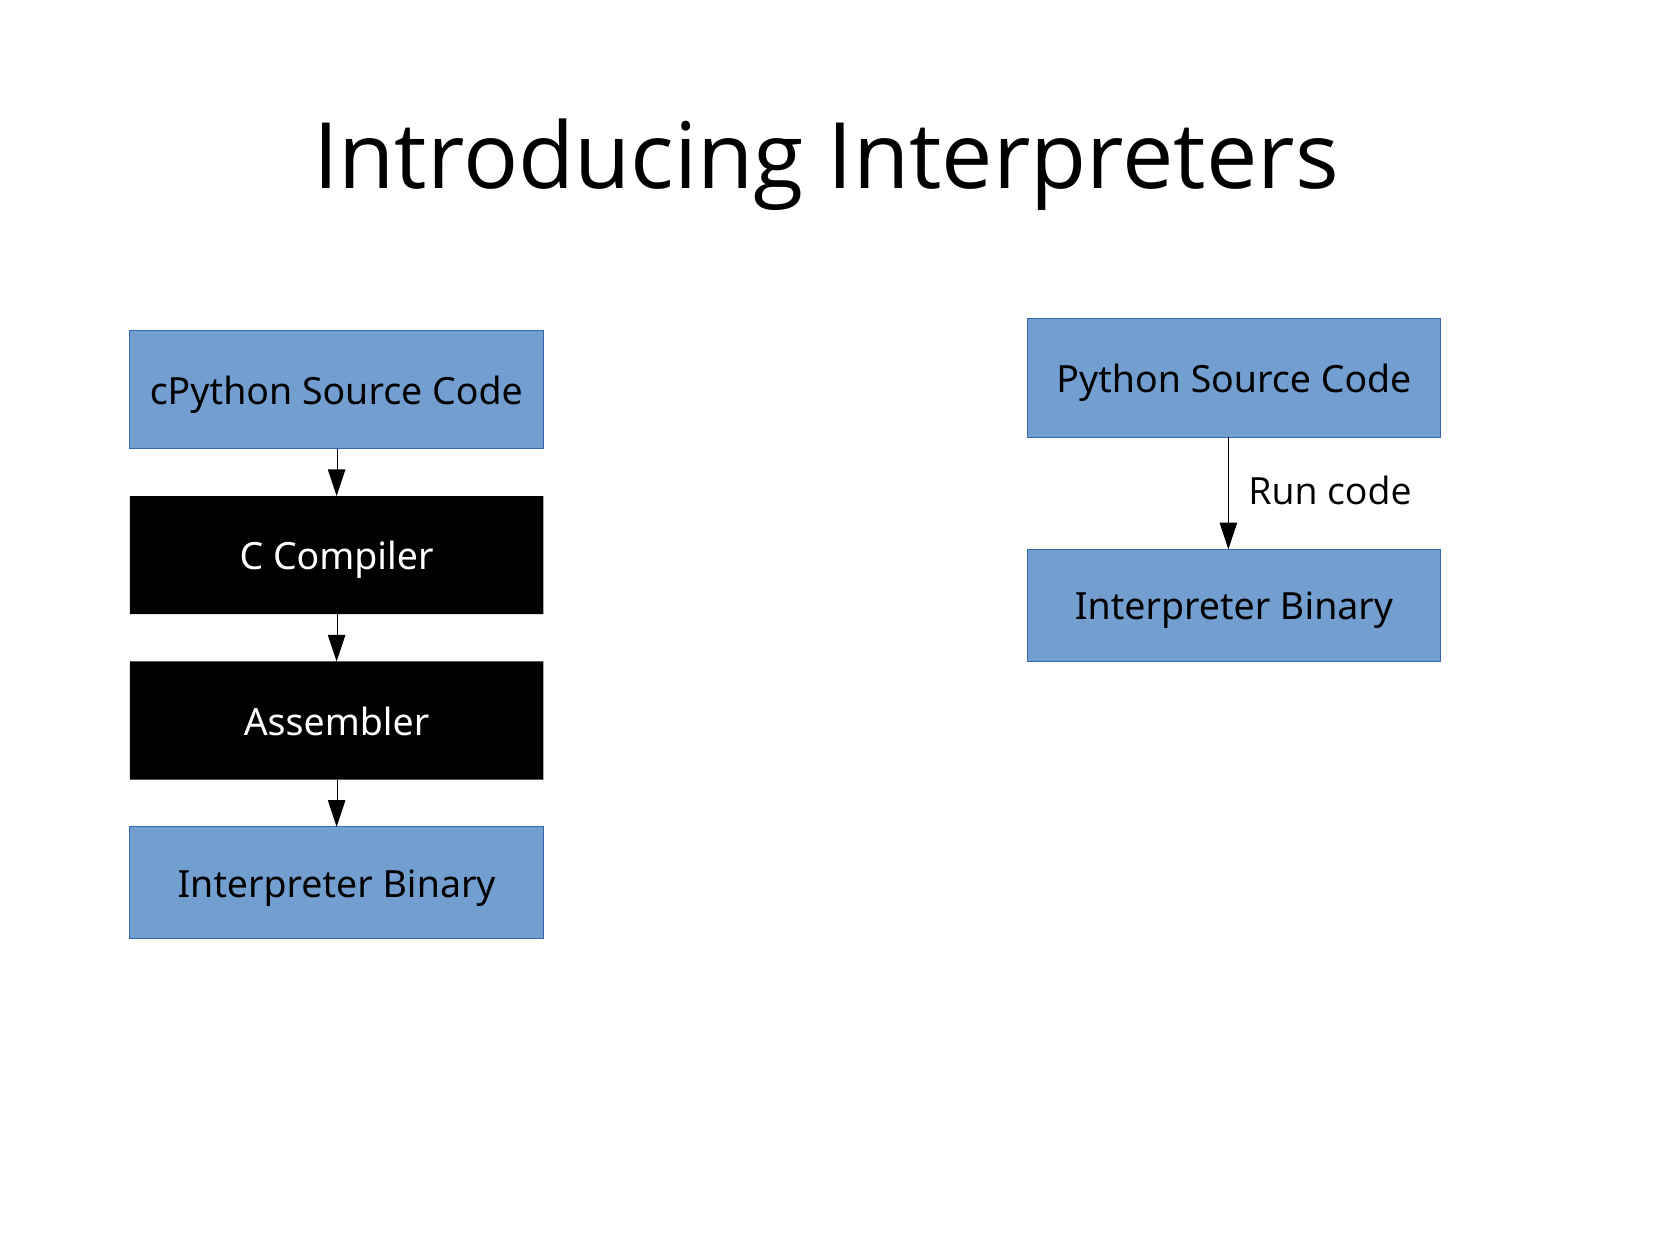

# Introducing Interpreters
Python Source Code
cPython Source Code
Run code
C Compiler
Interpreter Binary
Assembler
Interpreter Binary